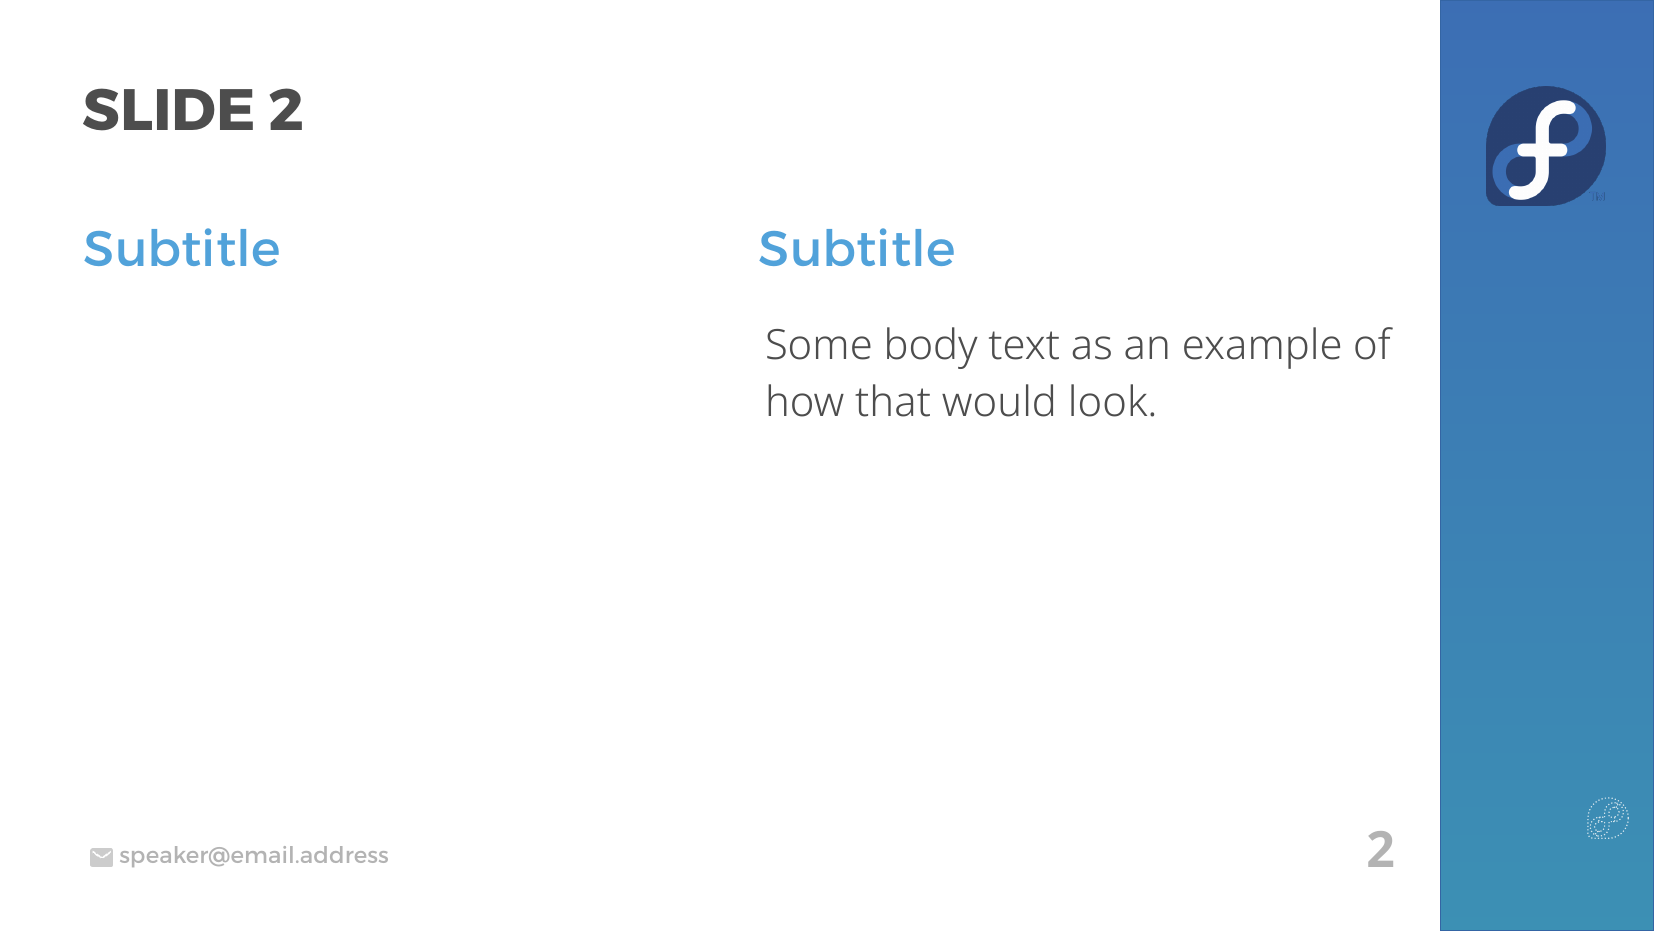

# <slide-name>
Subtitle
Subtitle
Some body text as an example of how that would look.
2